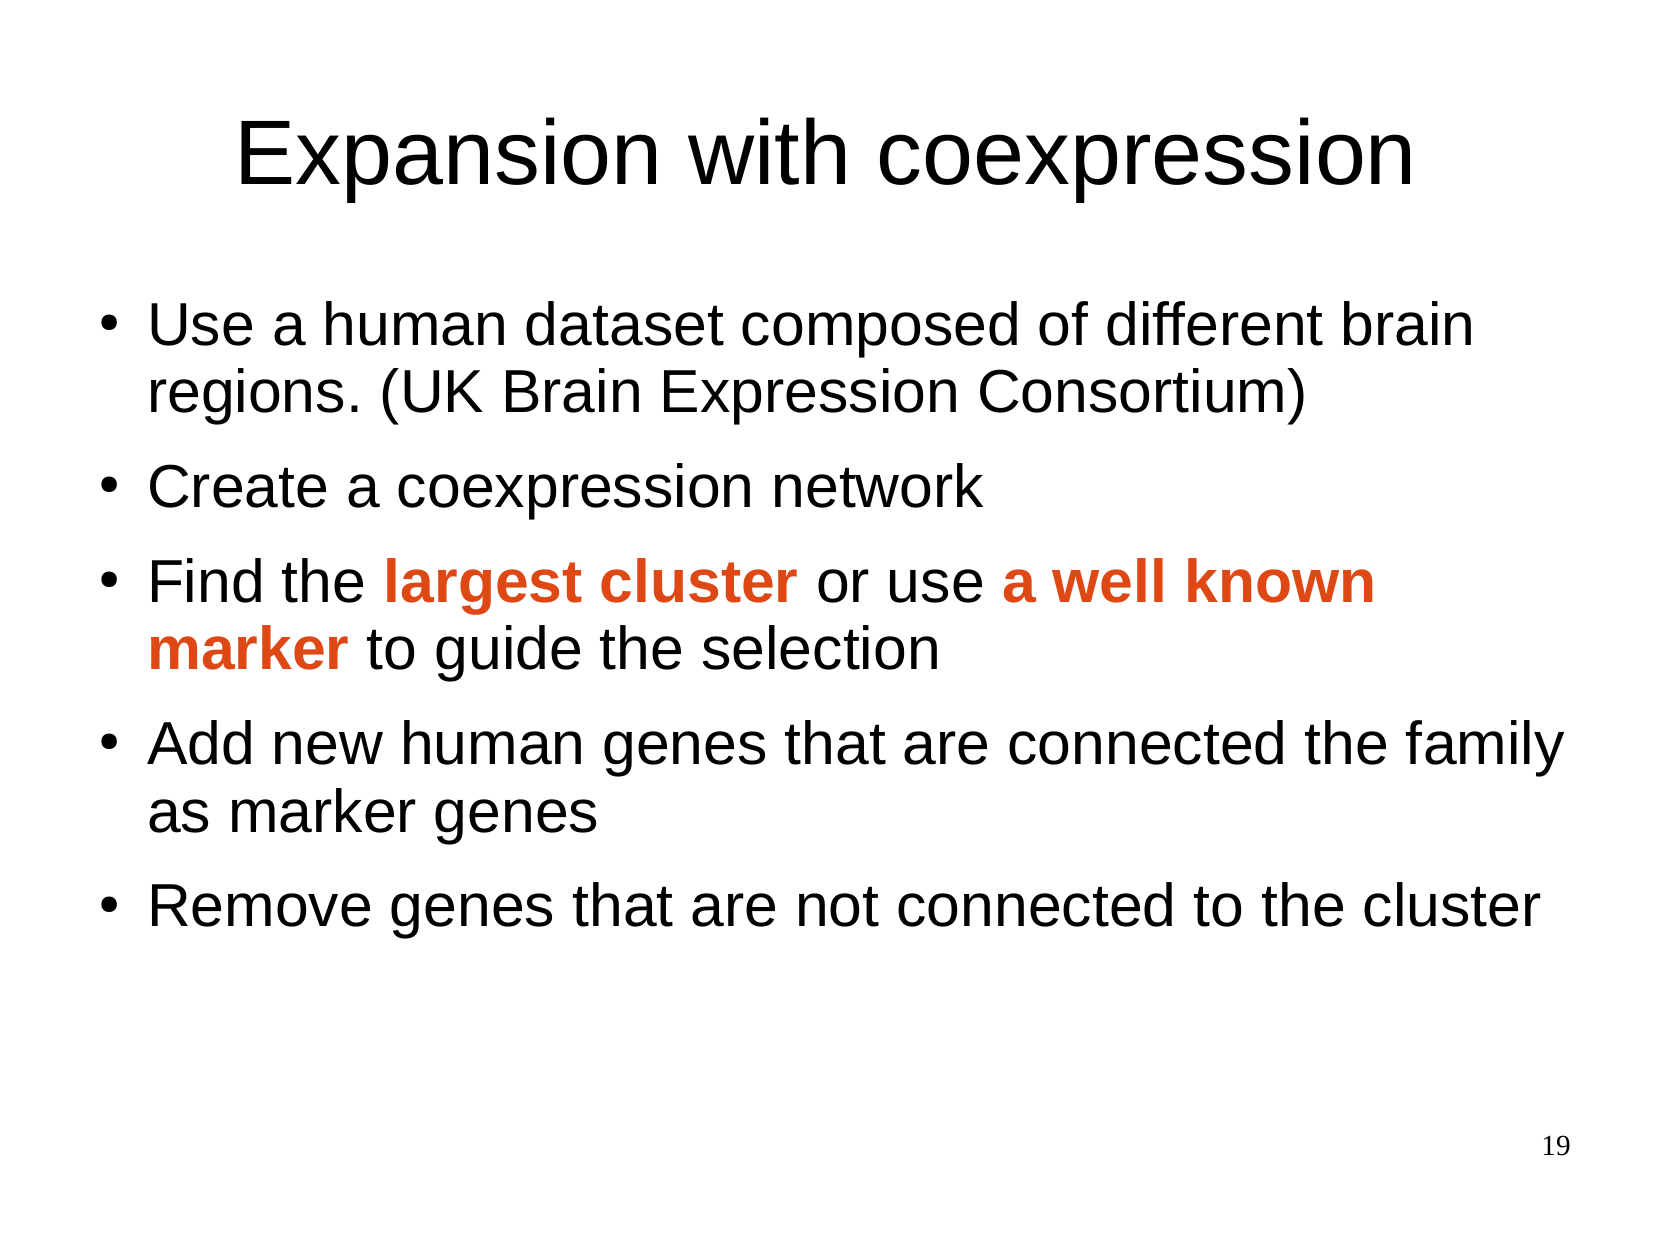

# Expansion with coexpression
Use a human dataset composed of different brain regions. (UK Brain Expression Consortium)
Create a coexpression network
Find the largest cluster or use a well known marker to guide the selection
Add new human genes that are connected the family as marker genes
Remove genes that are not connected to the cluster
19